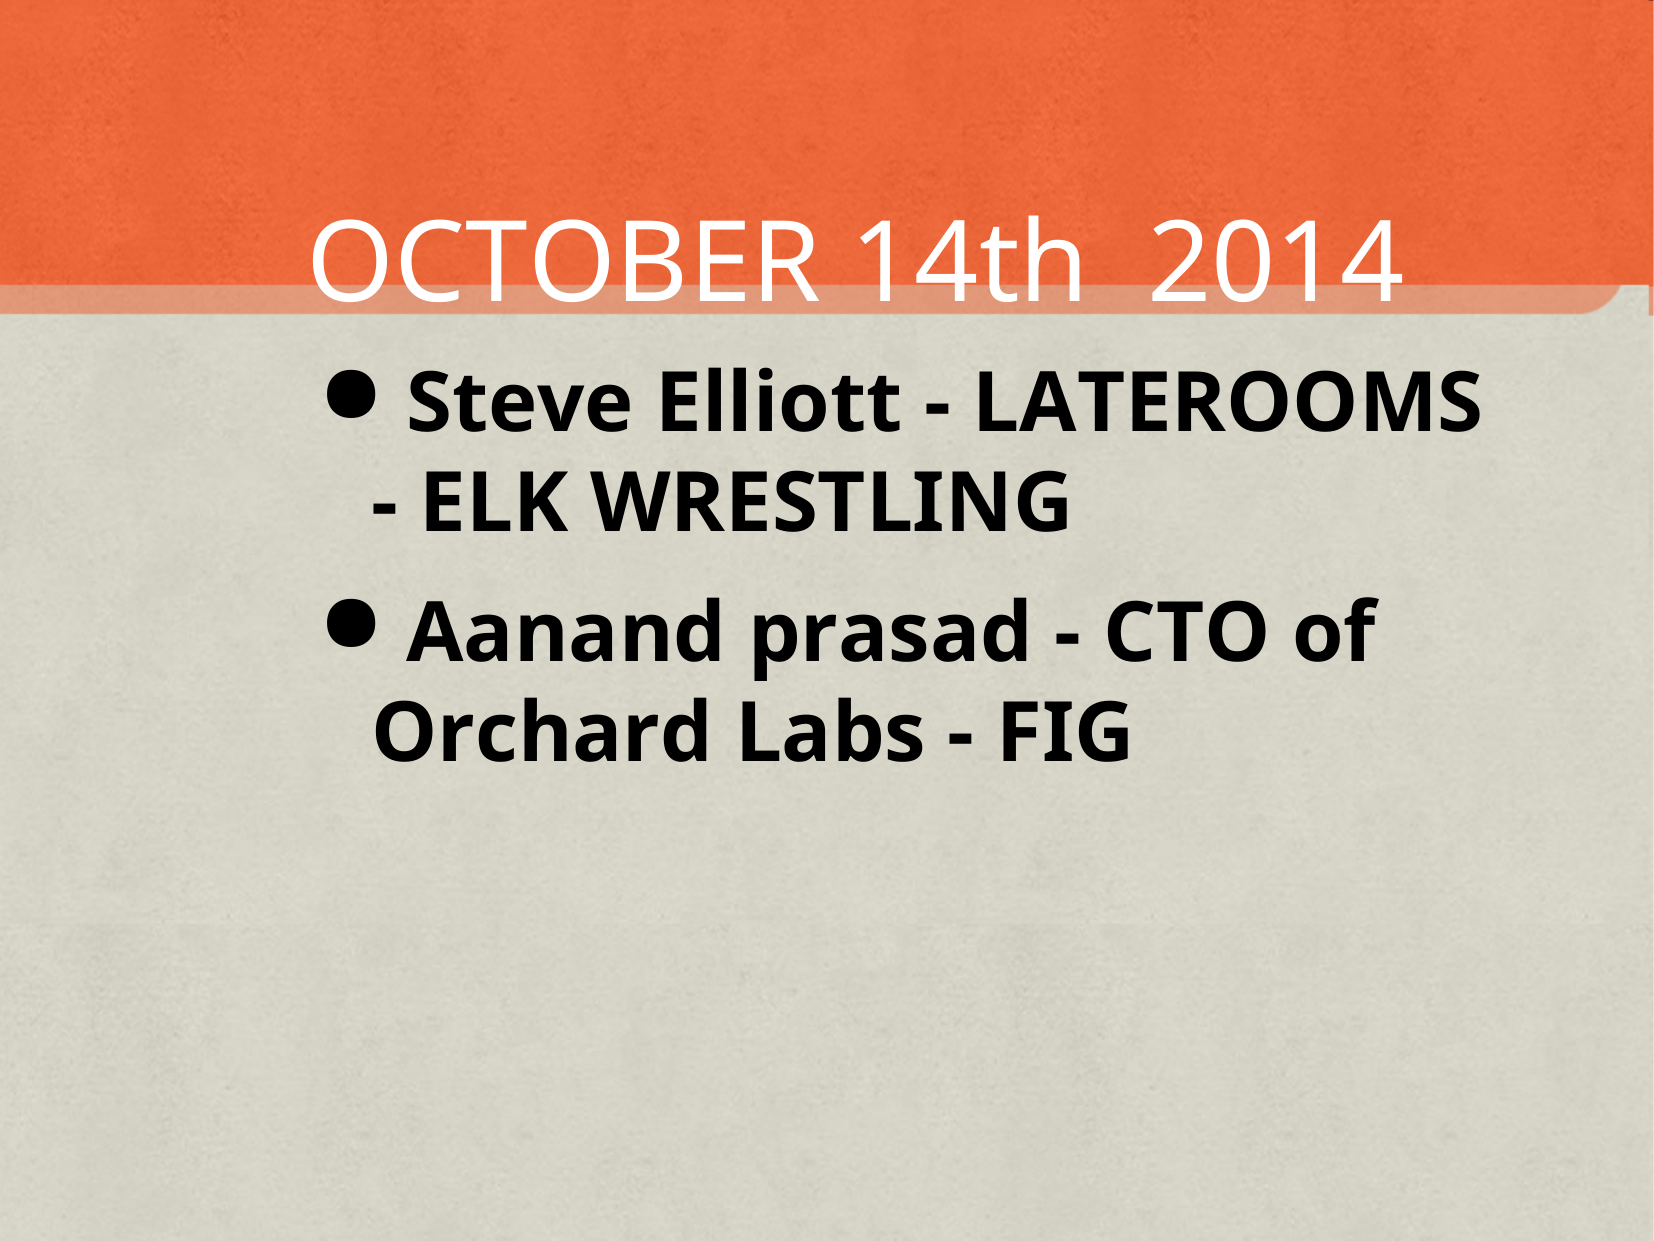

OCTOBER 14th 2014
 Steve Elliott - LATEROOMS - ELK WRESTLING
 Aanand prasad - CTO of Orchard Labs - FIG